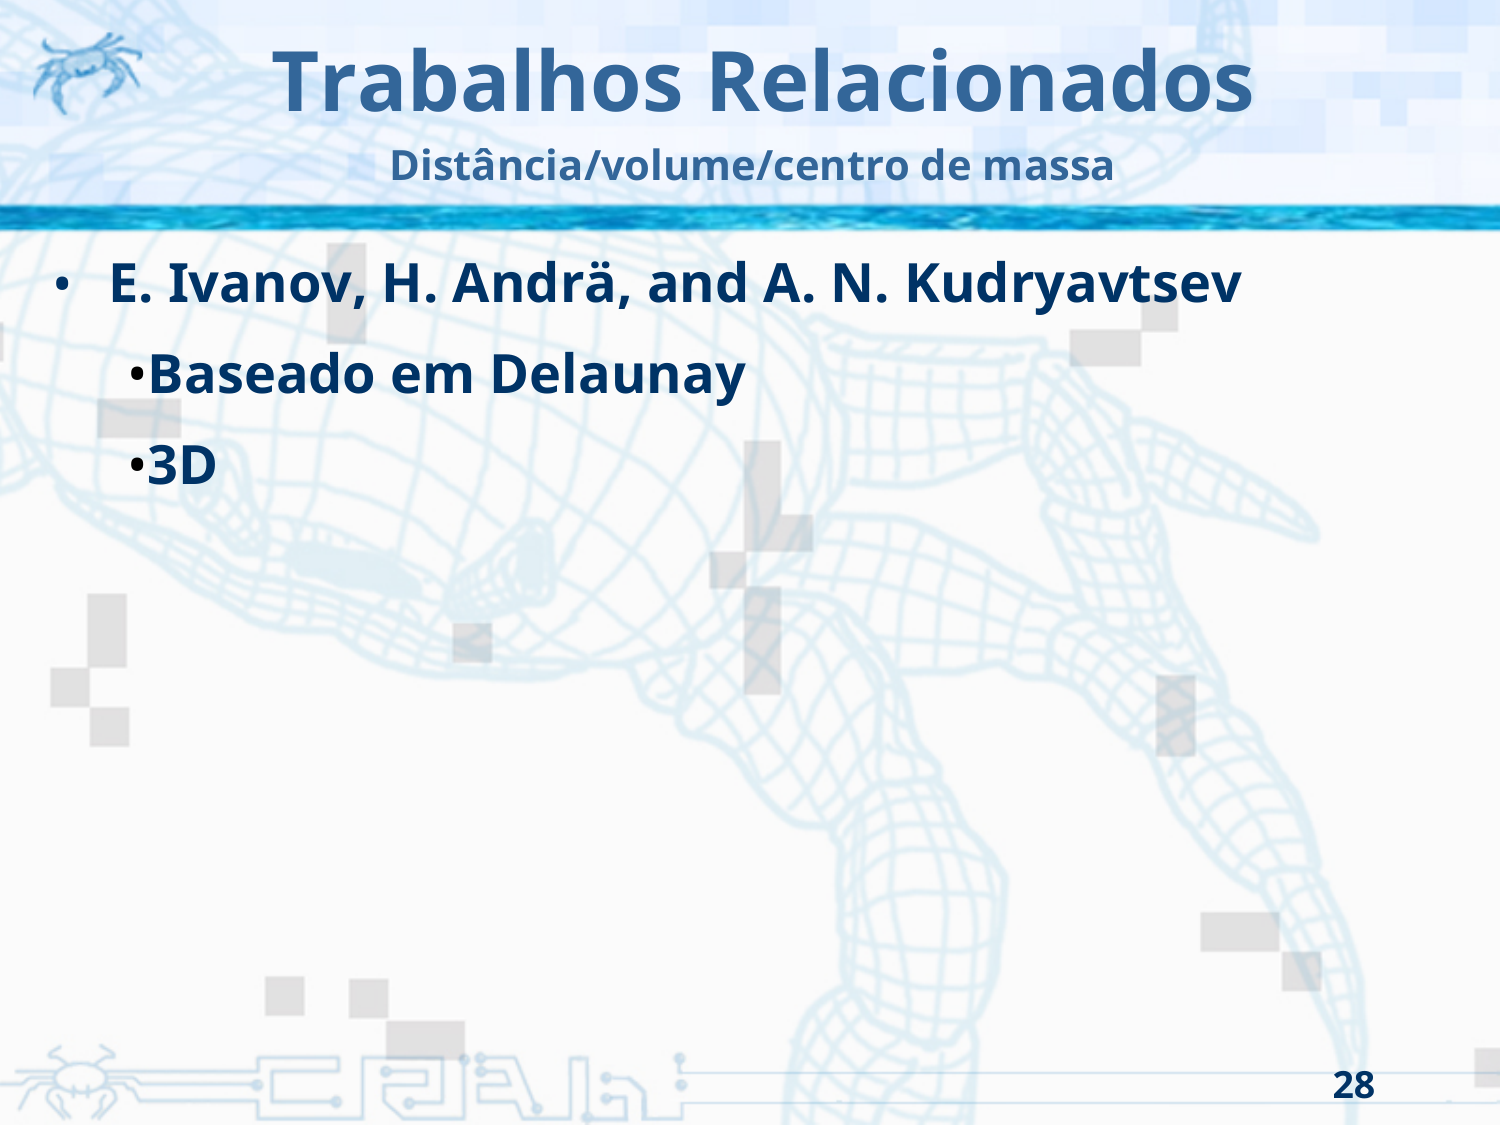

Trabalhos Relacionados
Distância/volume/centro de massa
E. Ivanov, H. Andrä, and A. N. Kudryavtsev
Baseado em Delaunay
3D